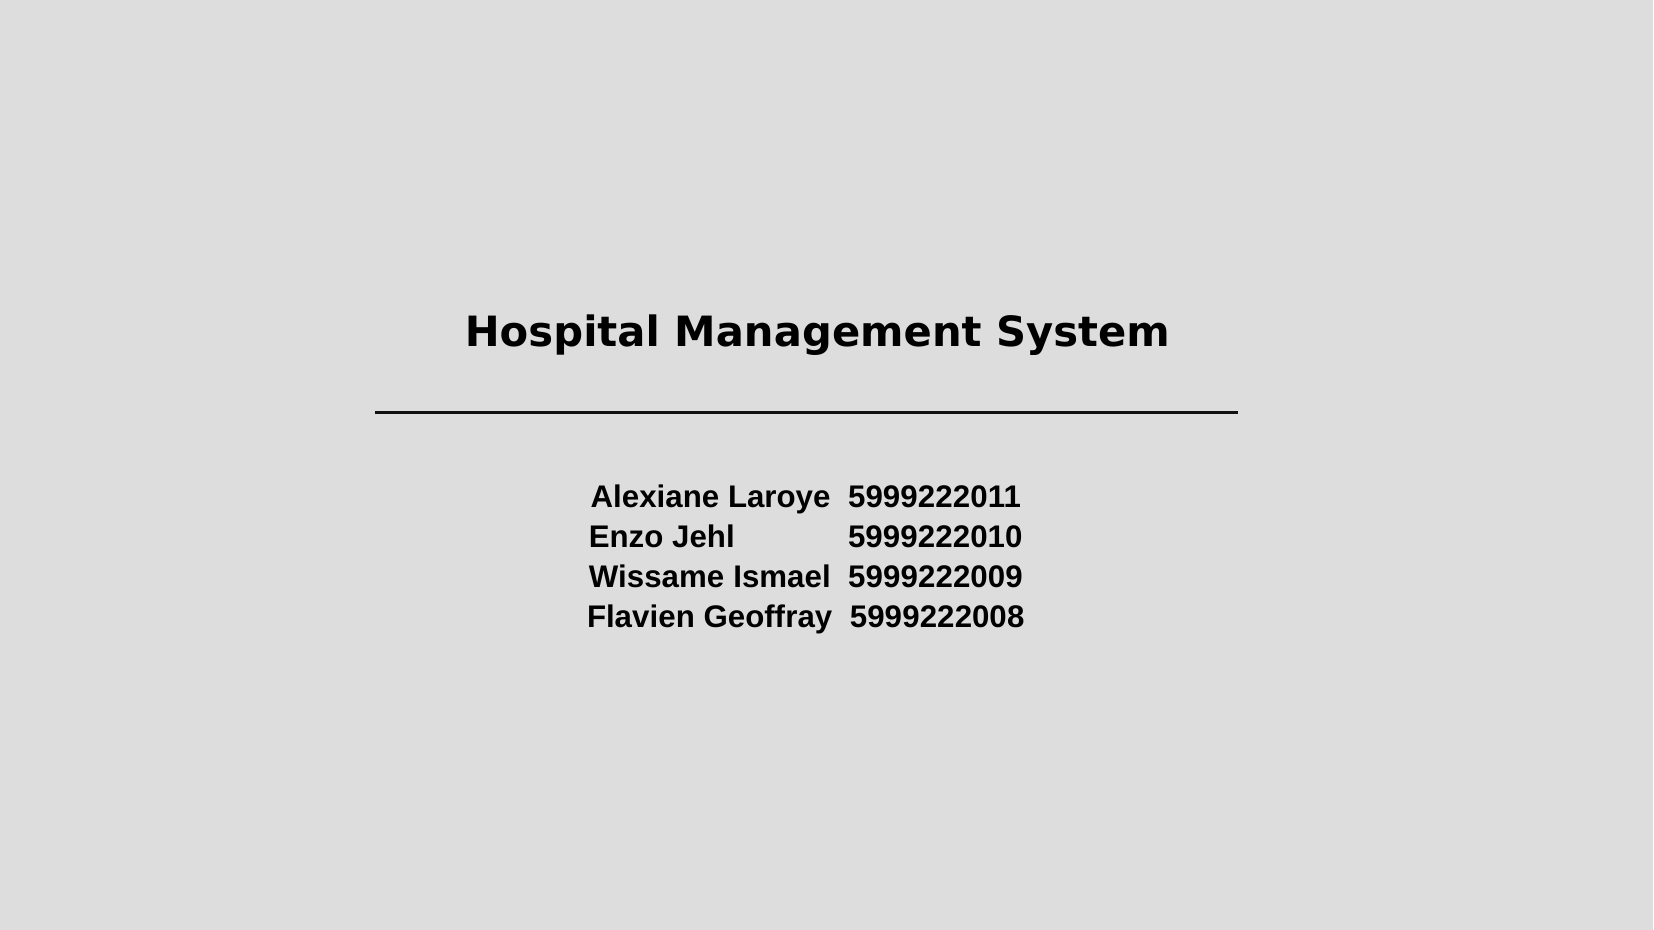

Hospital Management System
Alexiane Laroye 5999222011
Enzo Jehl 5999222010
Wissame Ismael 5999222009
Flavien Geoffray 5999222008